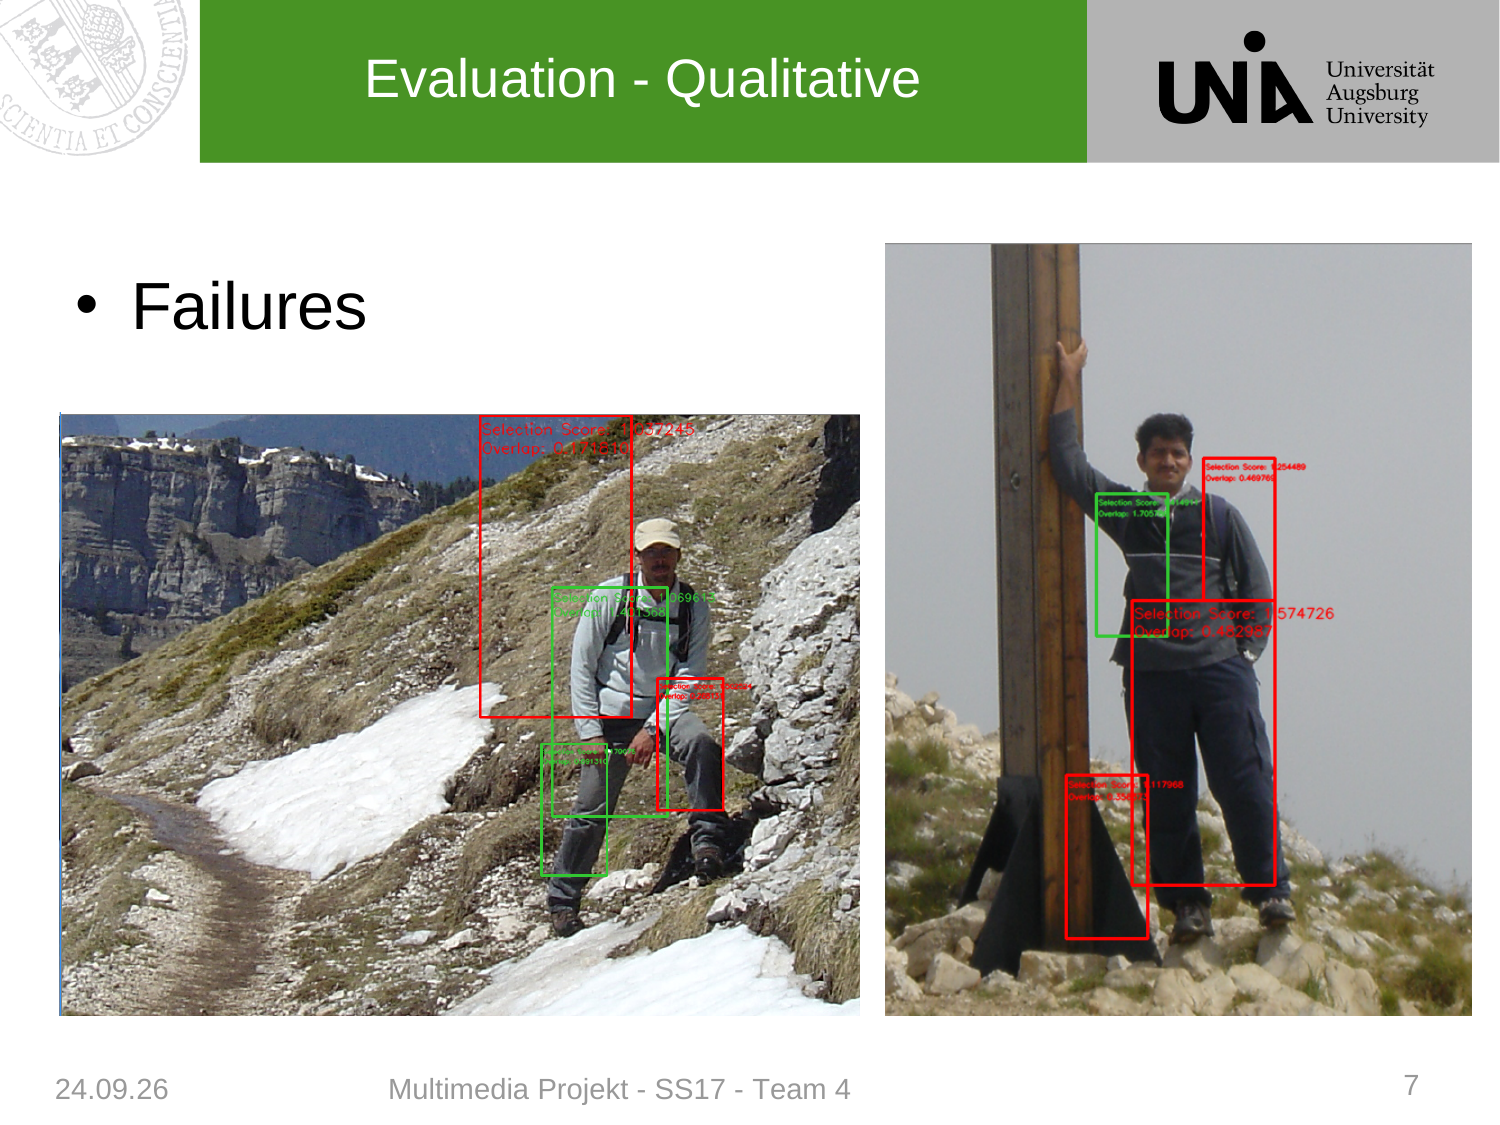

# Evaluation - Qualitative
Failures
7
Multimedia Projekt - SS17 - Team 4